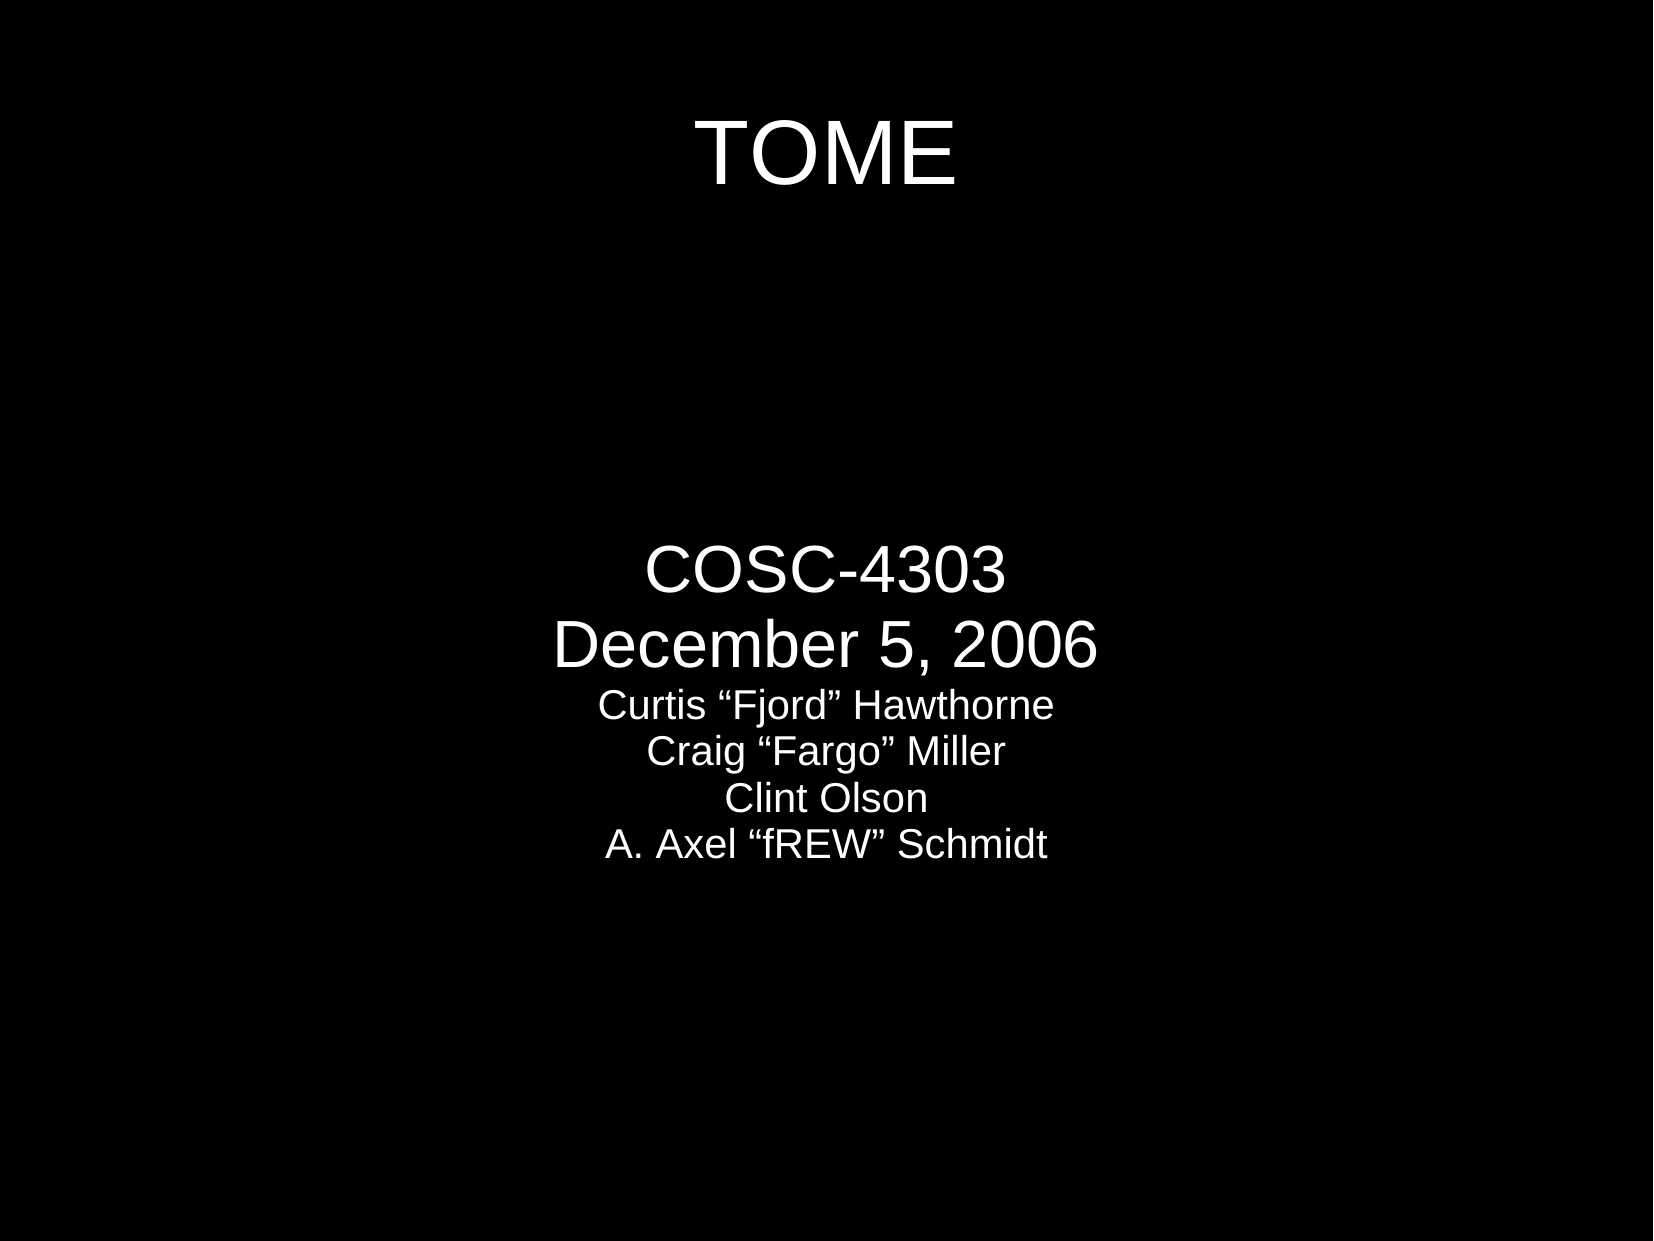

# TOME
COSC-4303
December 5, 2006
Curtis “Fjord” Hawthorne
Craig “Fargo” Miller
Clint Olson
A. Axel “fREW” Schmidt